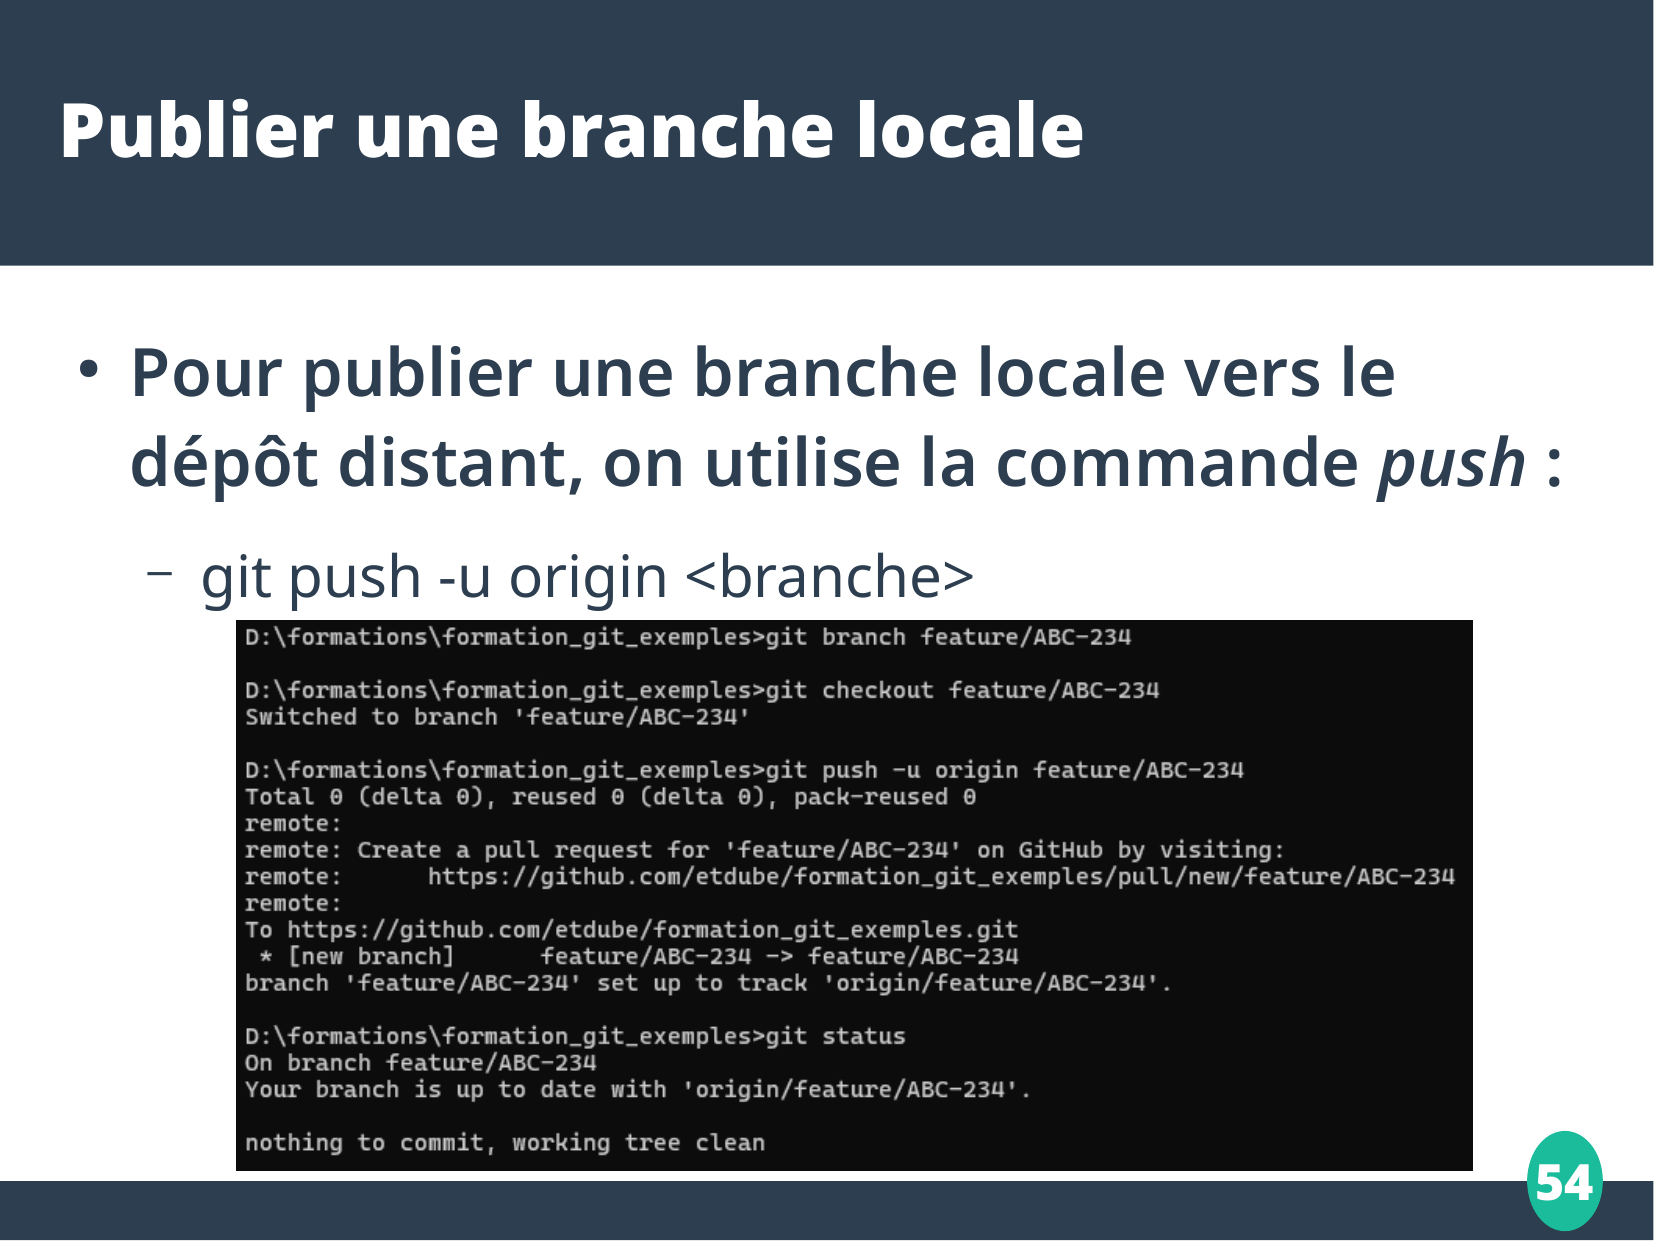

# Publier une branche locale
Pour publier une branche locale vers le dépôt distant, on utilise la commande push :
git push -u origin <branche>